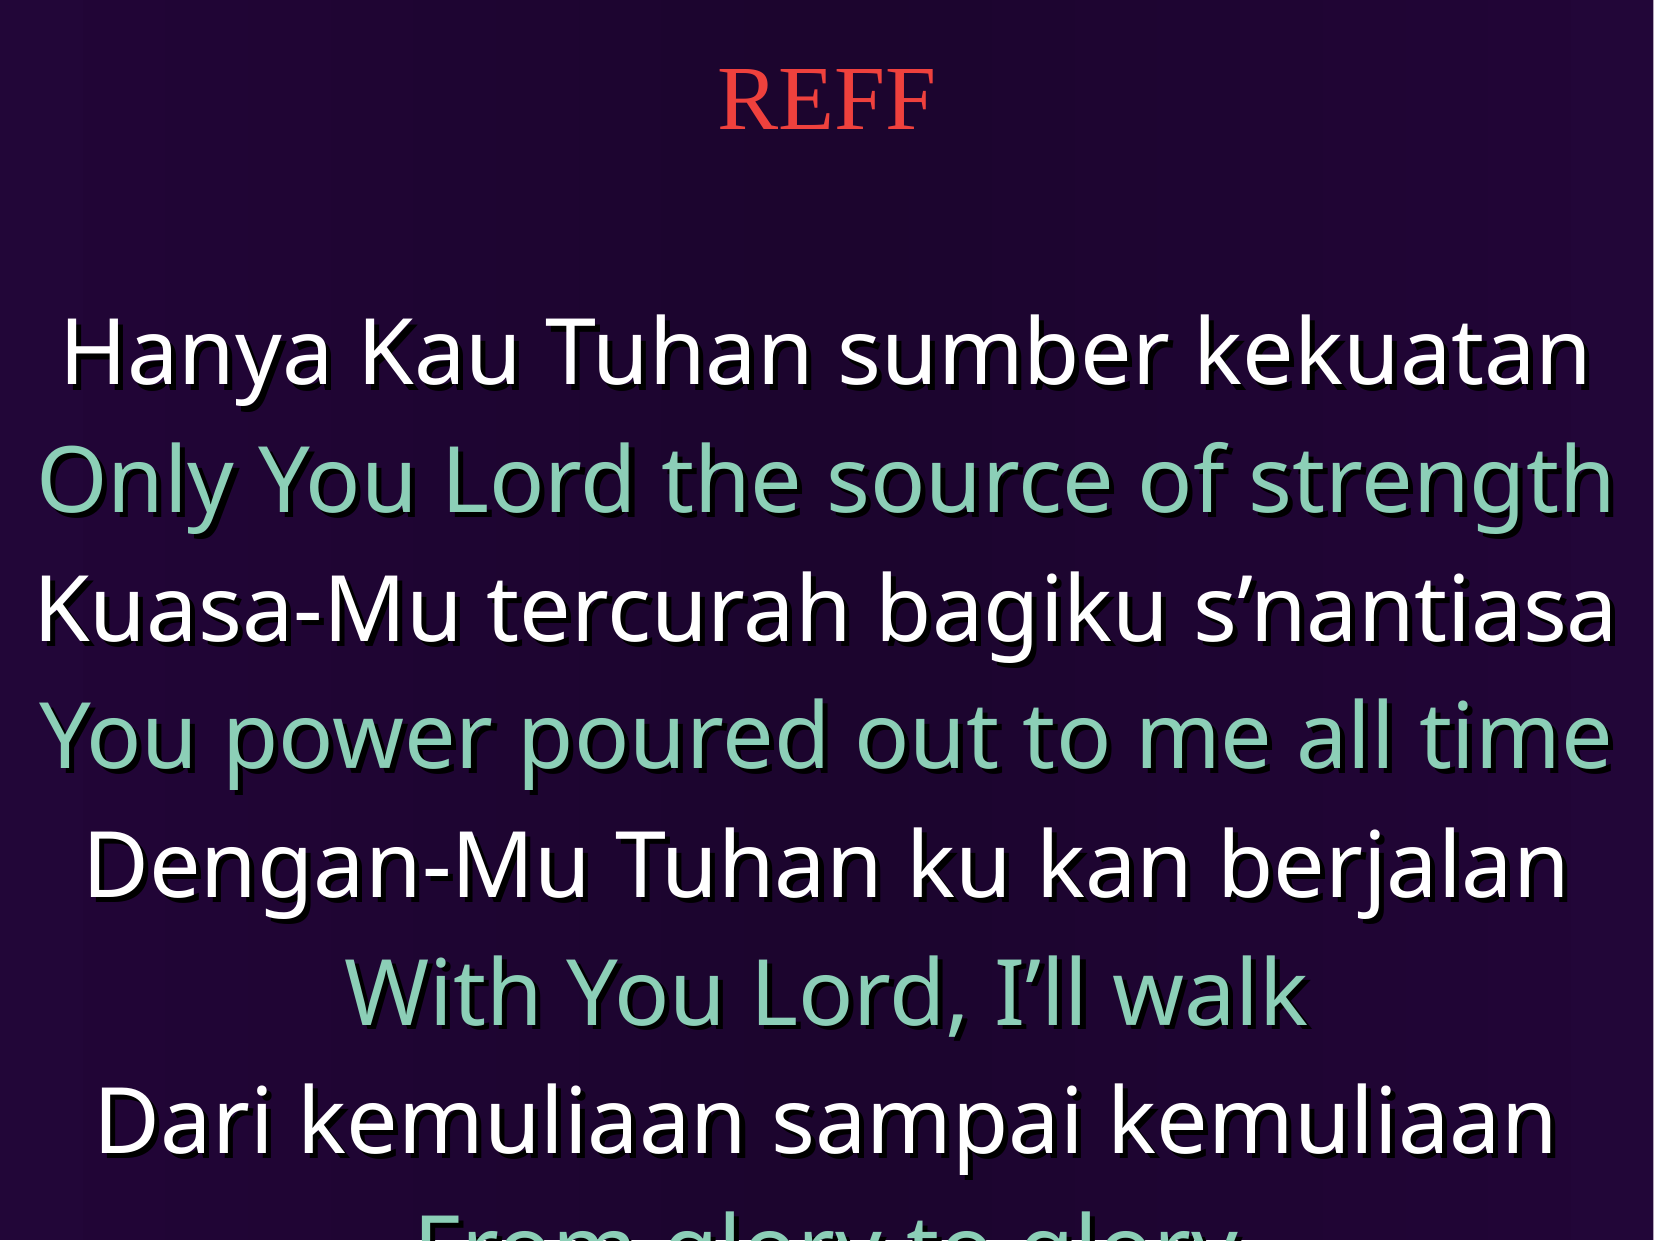

REFF
Hanya Kau Tuhan sumber kekuatan
Kuasa-Mu tercurah bagiku s’nantiasa
Dengan-Mu Tuhan ku kan berjalan
Dari kemuliaan sampai kemuliaan
S’lamanya
Only You Lord the source of strength
You power poured out to me all time
With You Lord, I’ll walk
From glory to glory
Forever